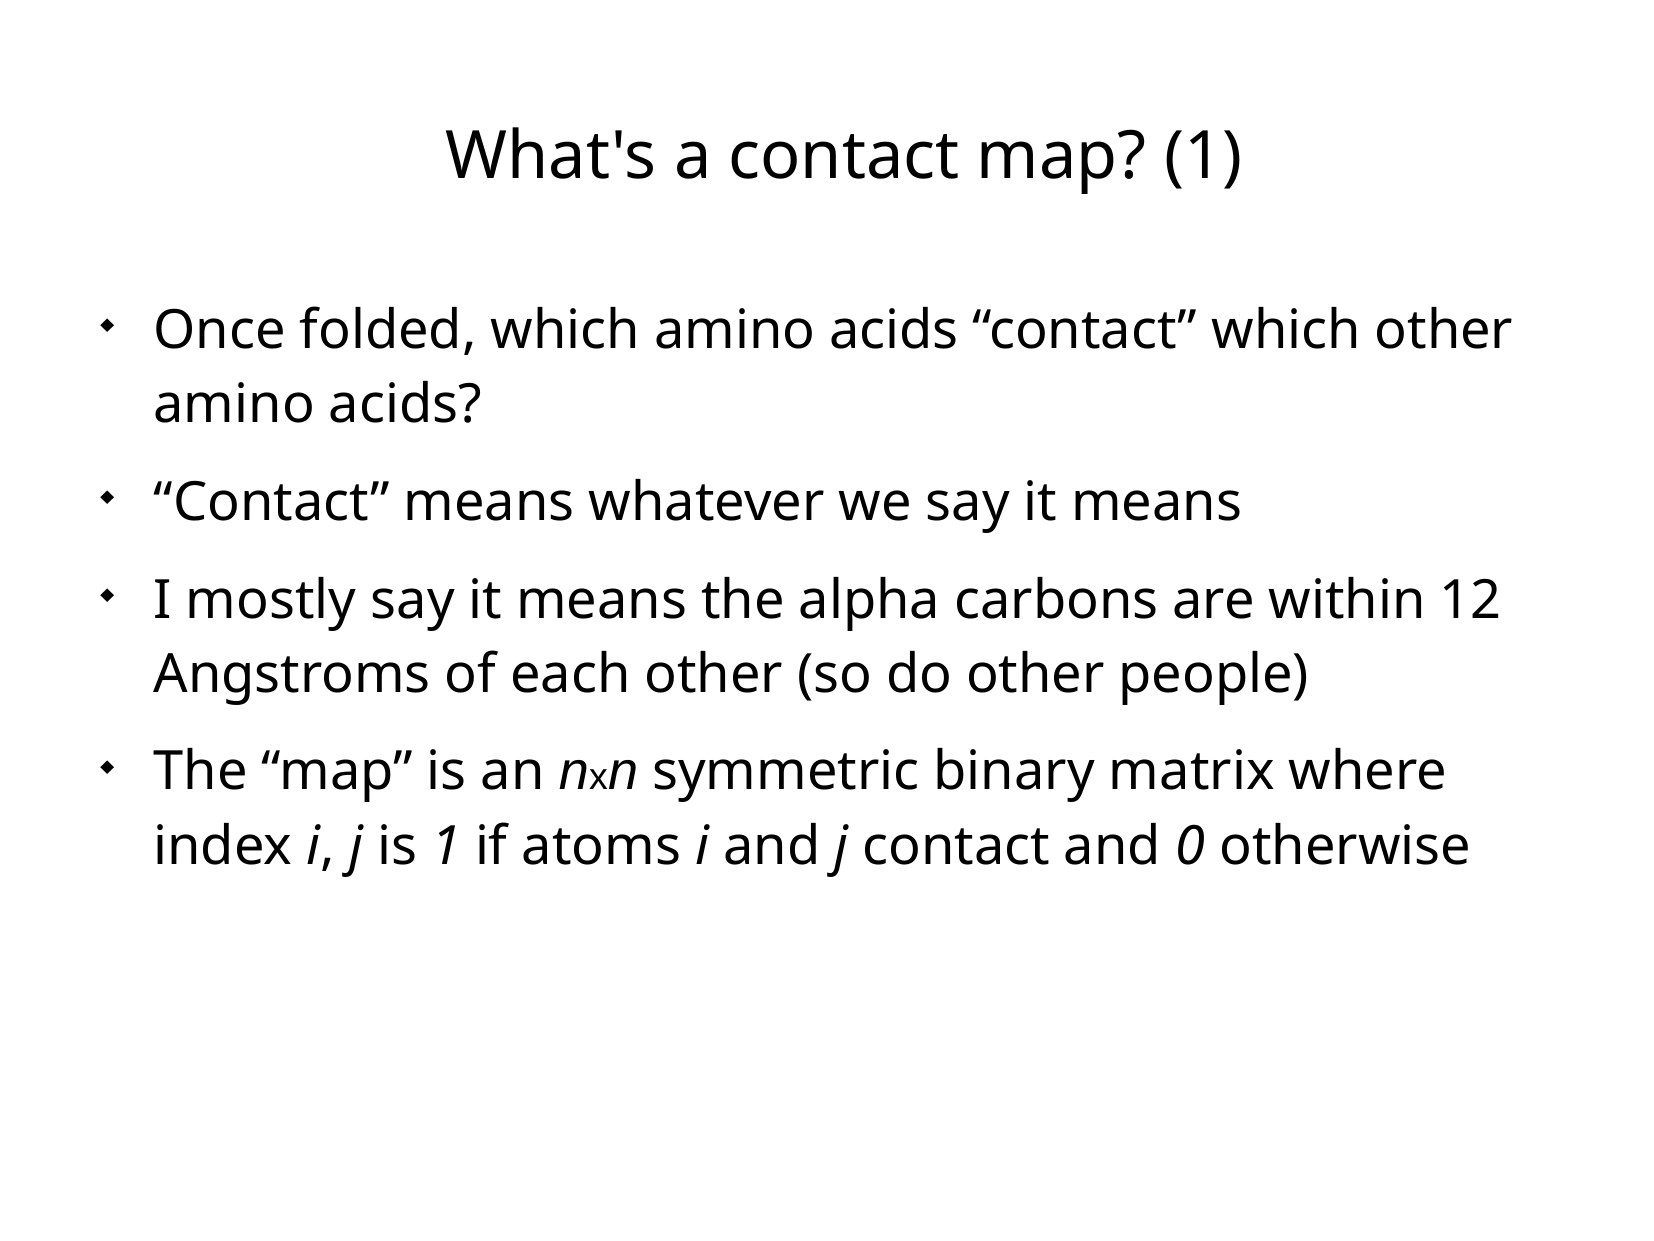

# What's a contact map? (1)
Once folded, which amino acids “contact” which other amino acids?
“Contact” means whatever we say it means
I mostly say it means the alpha carbons are within 12 Angstroms of each other (so do other people)
The “map” is an nxn symmetric binary matrix where index i, j is 1 if atoms i and j contact and 0 otherwise